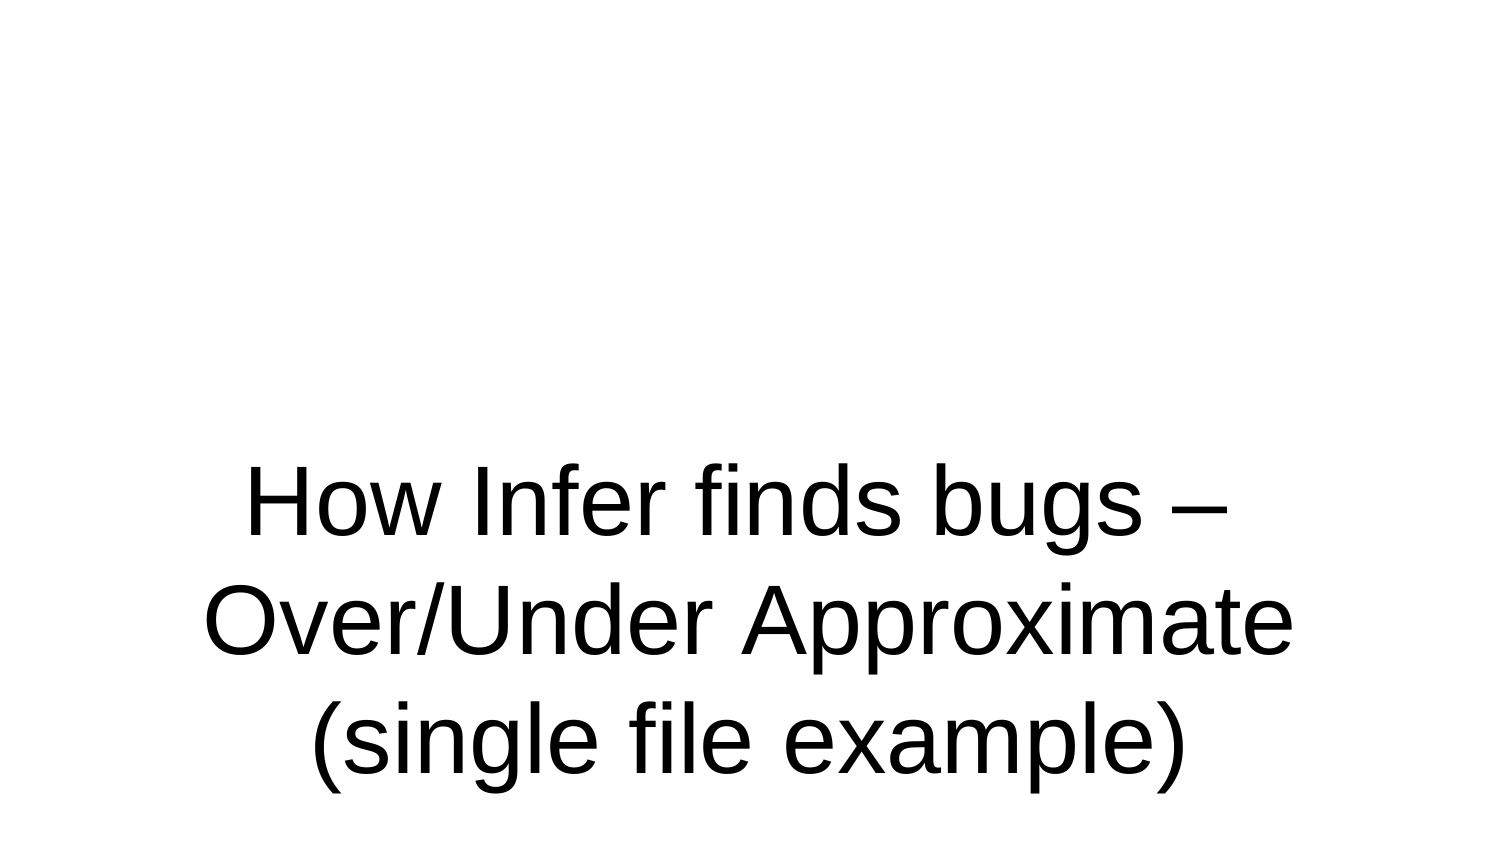

# How Infer finds bugs – Over/Under Approximate (single file example)